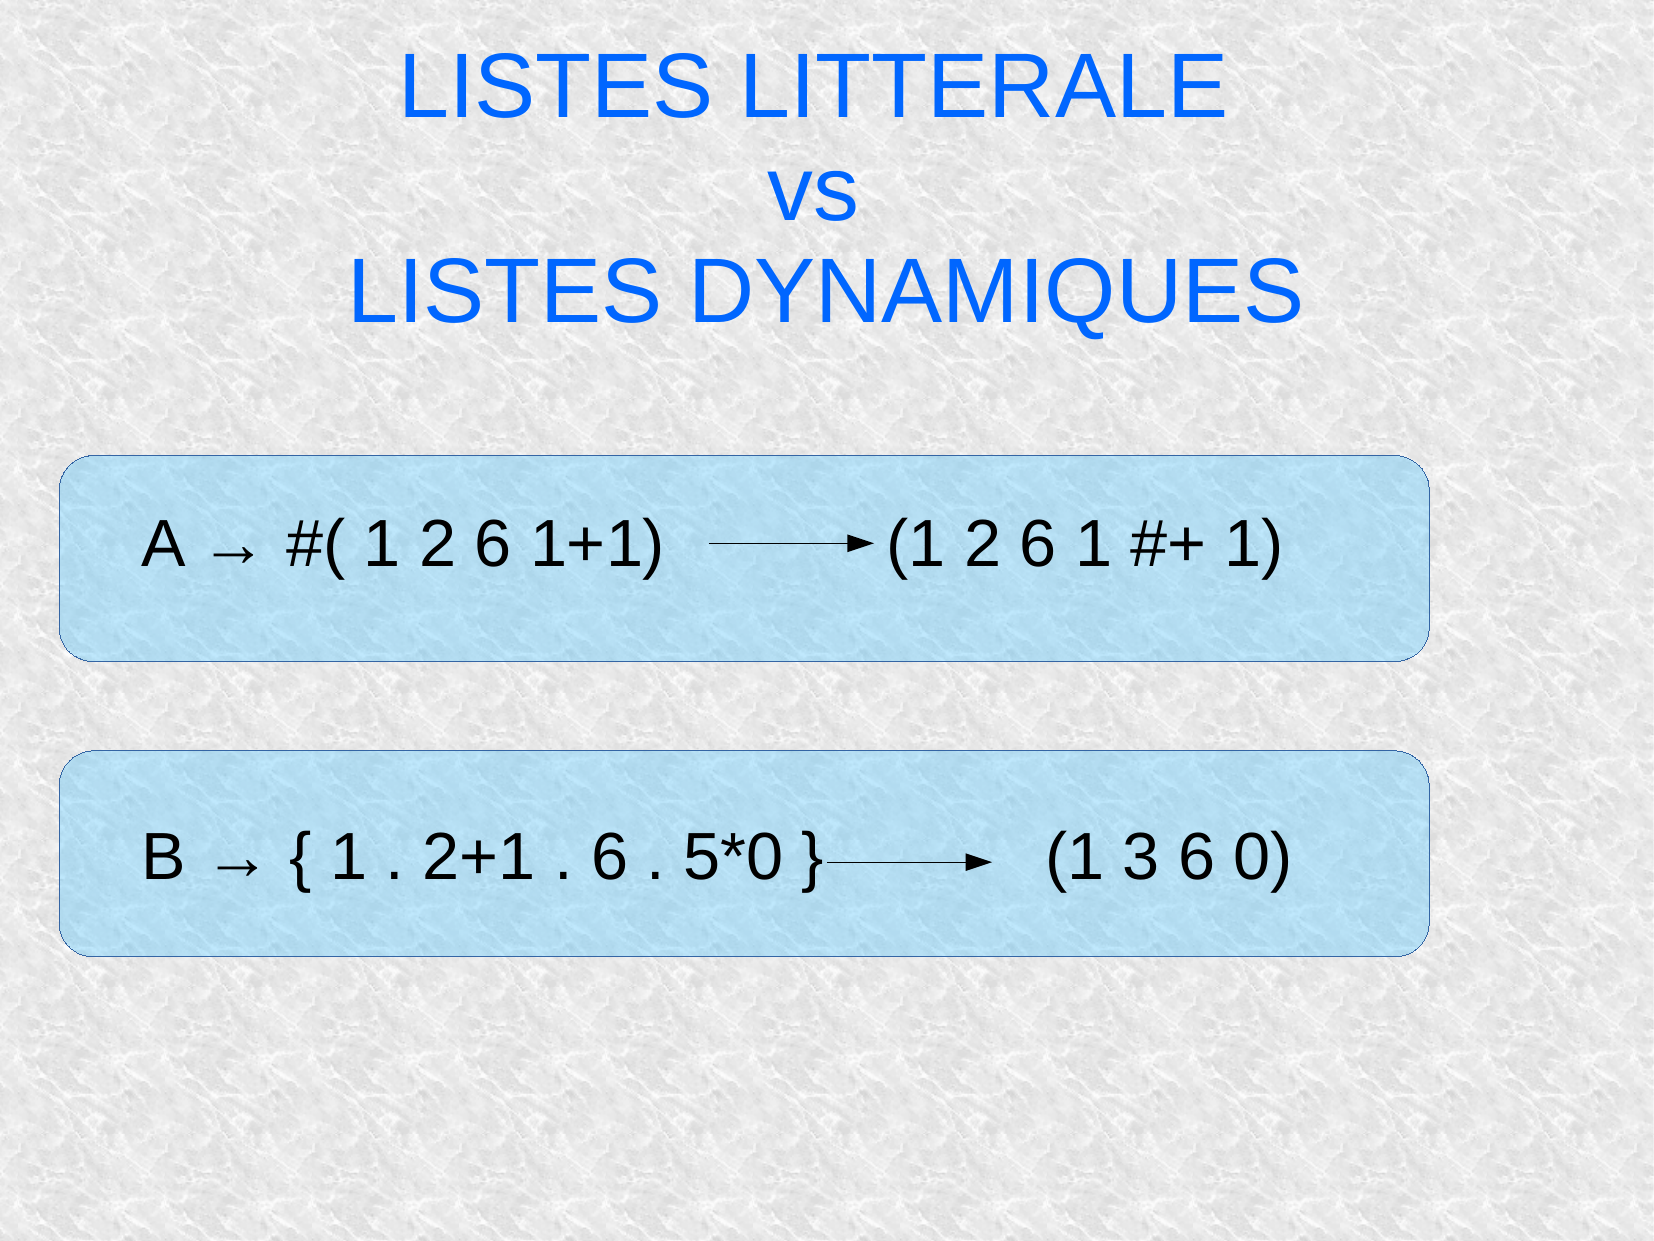

# LISTES LITTERALE vs LISTES DYNAMIQUES
A → #( 1 2 6 1+1) (1 2 6 1 #+ 1)
B → { 1 . 2+1 . 6 . 5*0 } (1 3 6 0)